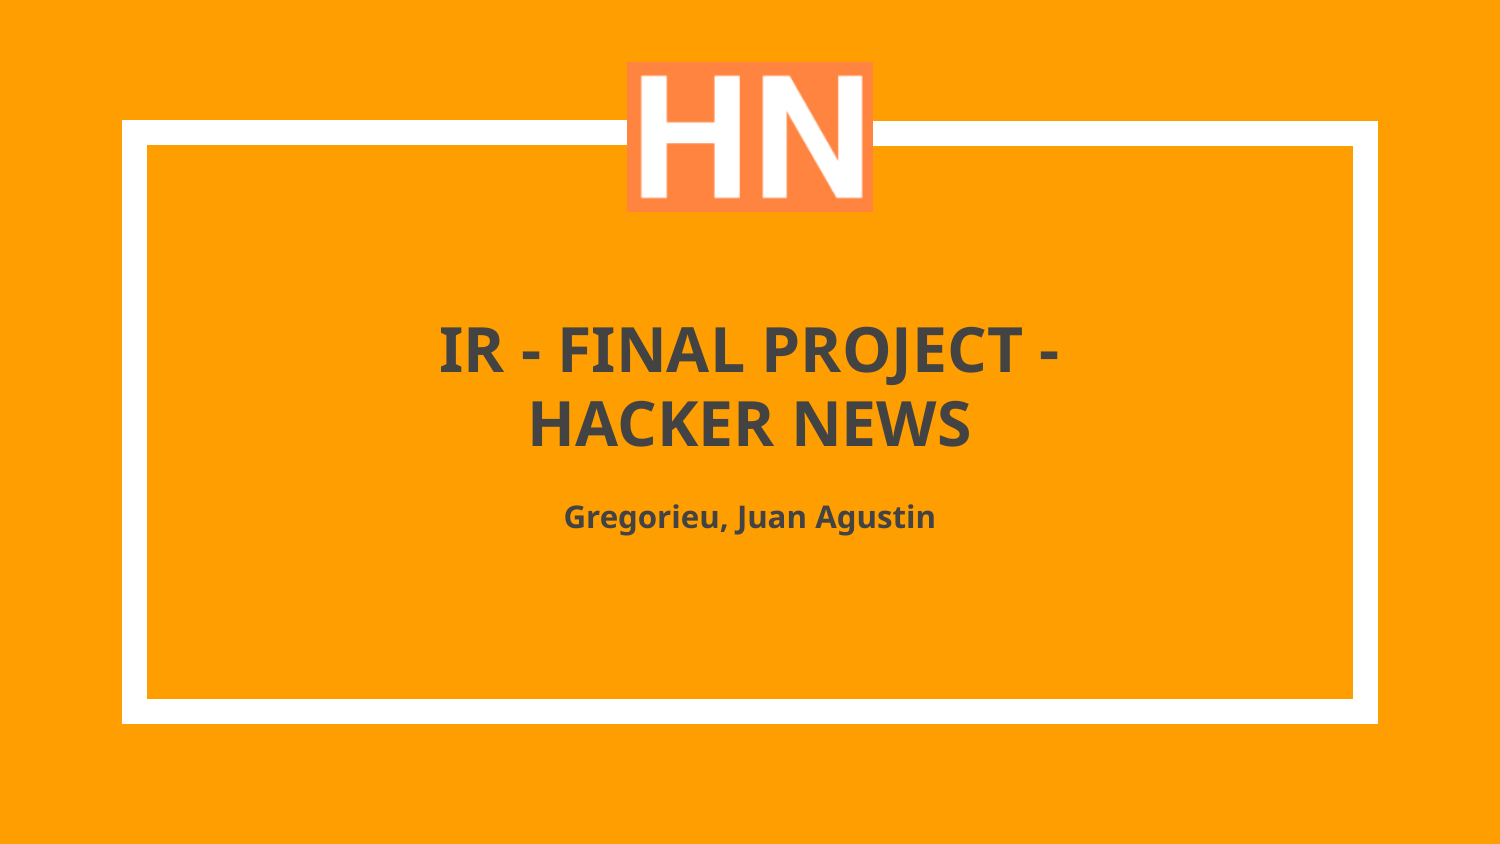

# IR - FINAL PROJECT - HACKER NEWS Gregorieu, Juan Agustin